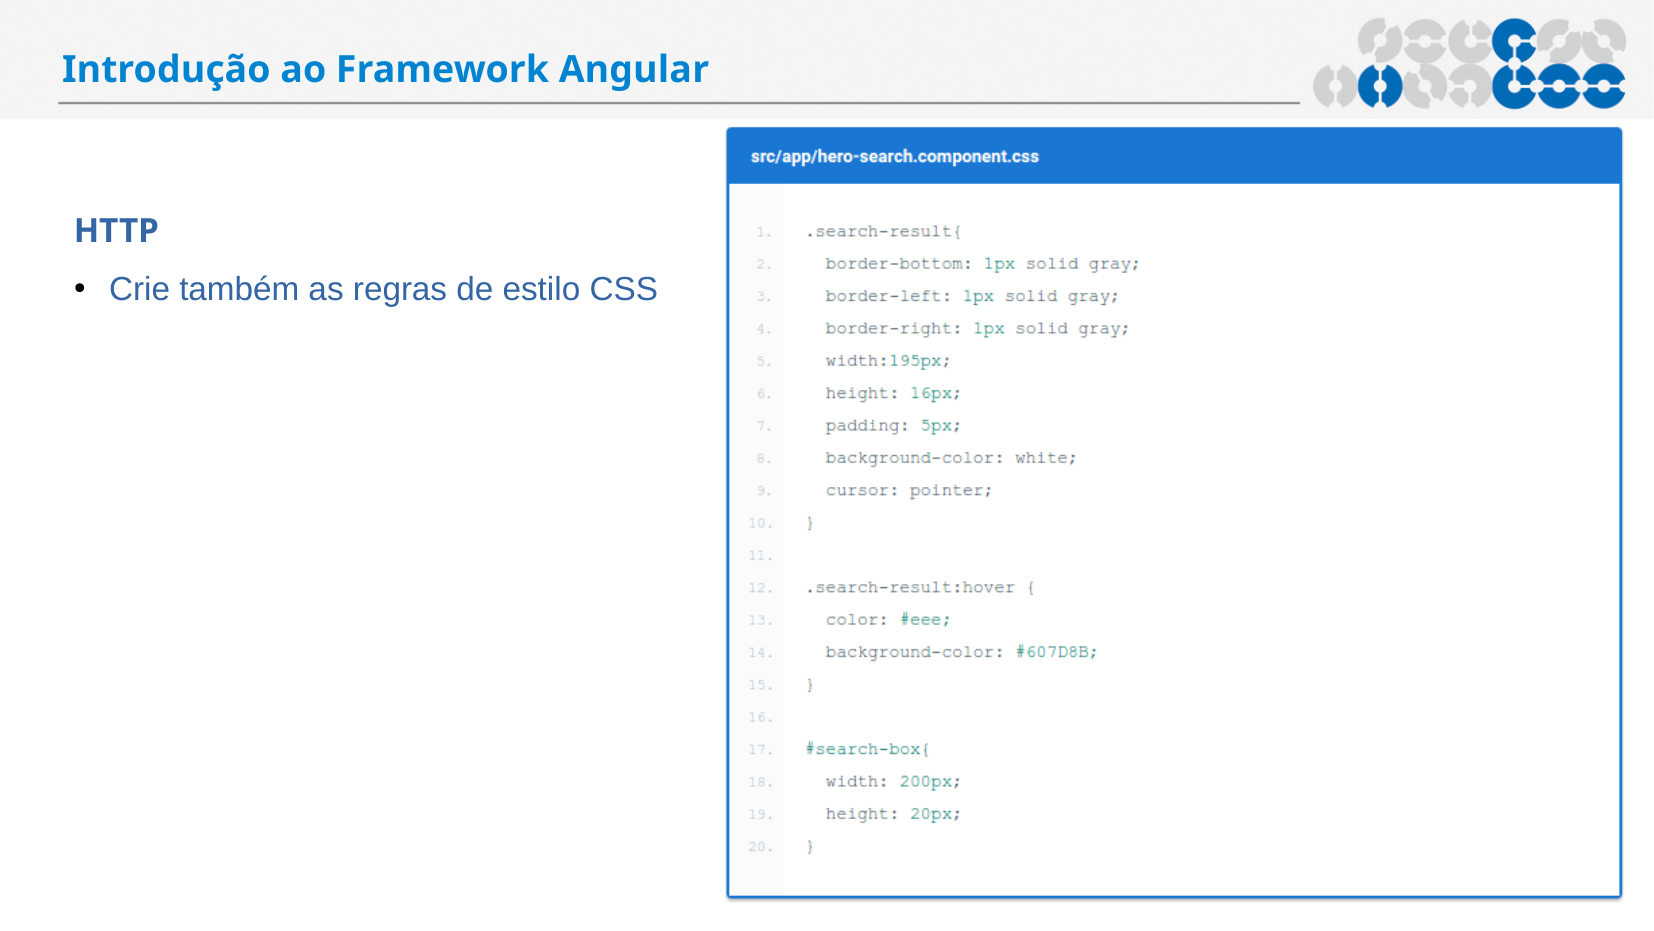

Introdução ao Framework Angular
HTTP
Crie também as regras de estilo CSS